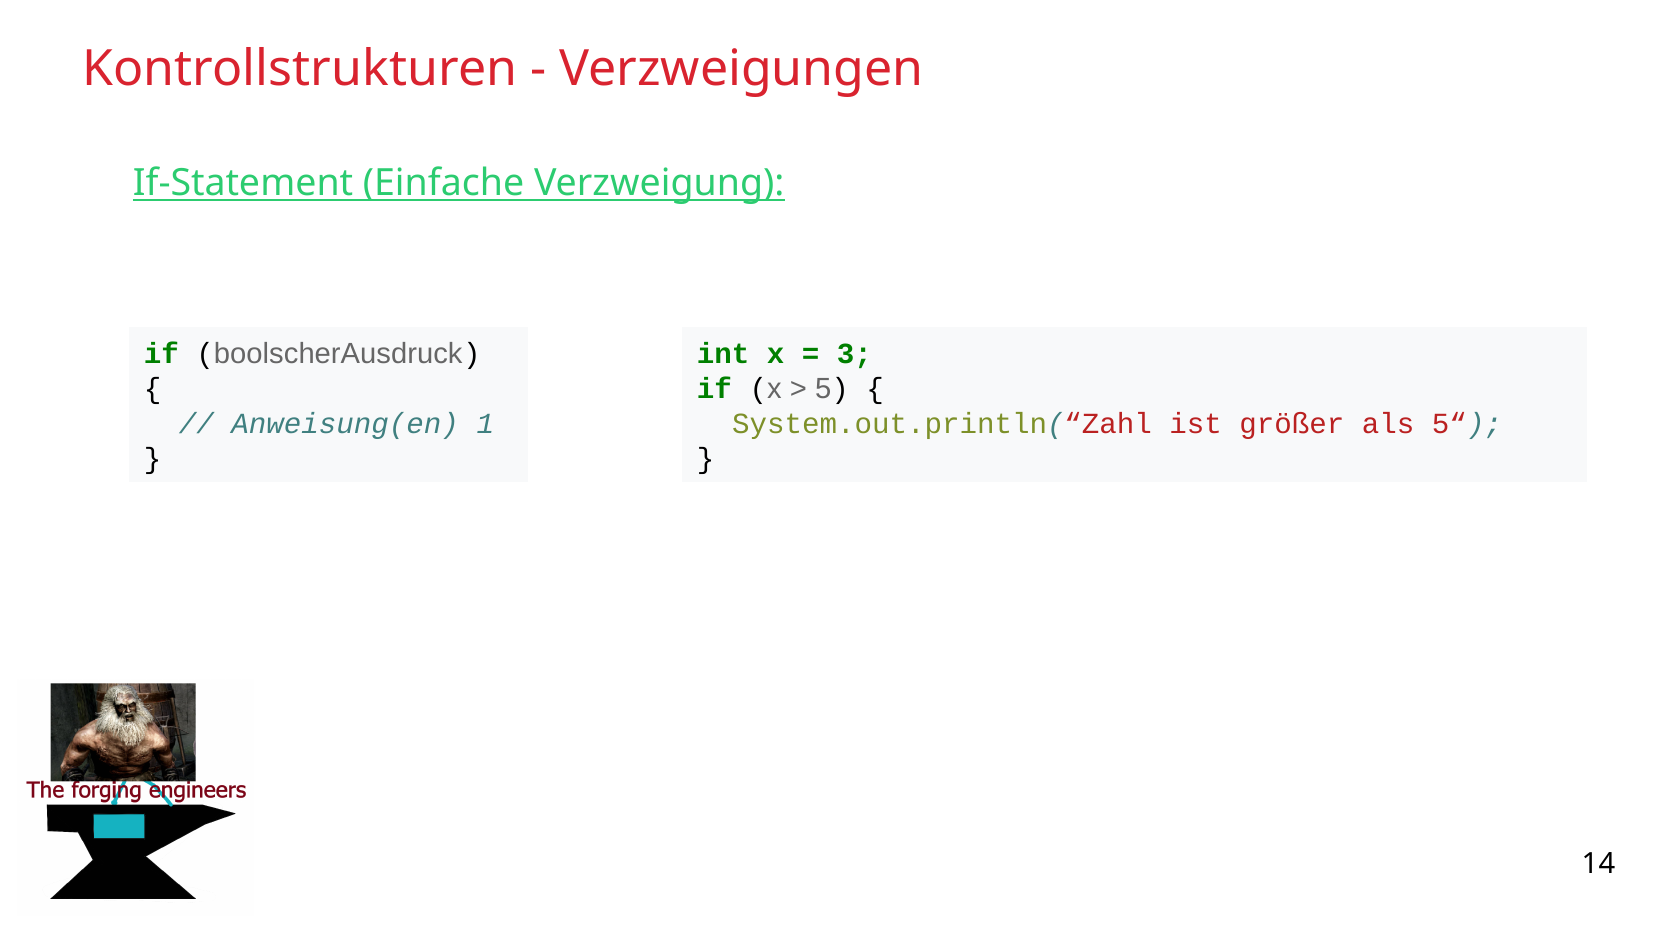

# Kontrollstrukturen - Verzweigungen
If-Statement (Einfache Verzweigung):
if (boolscherAusdruck) {
 // Anweisung(en) 1
}
int x = 3;
if (x > 5) {
 System.out.println(“Zahl ist größer als 5“);
}